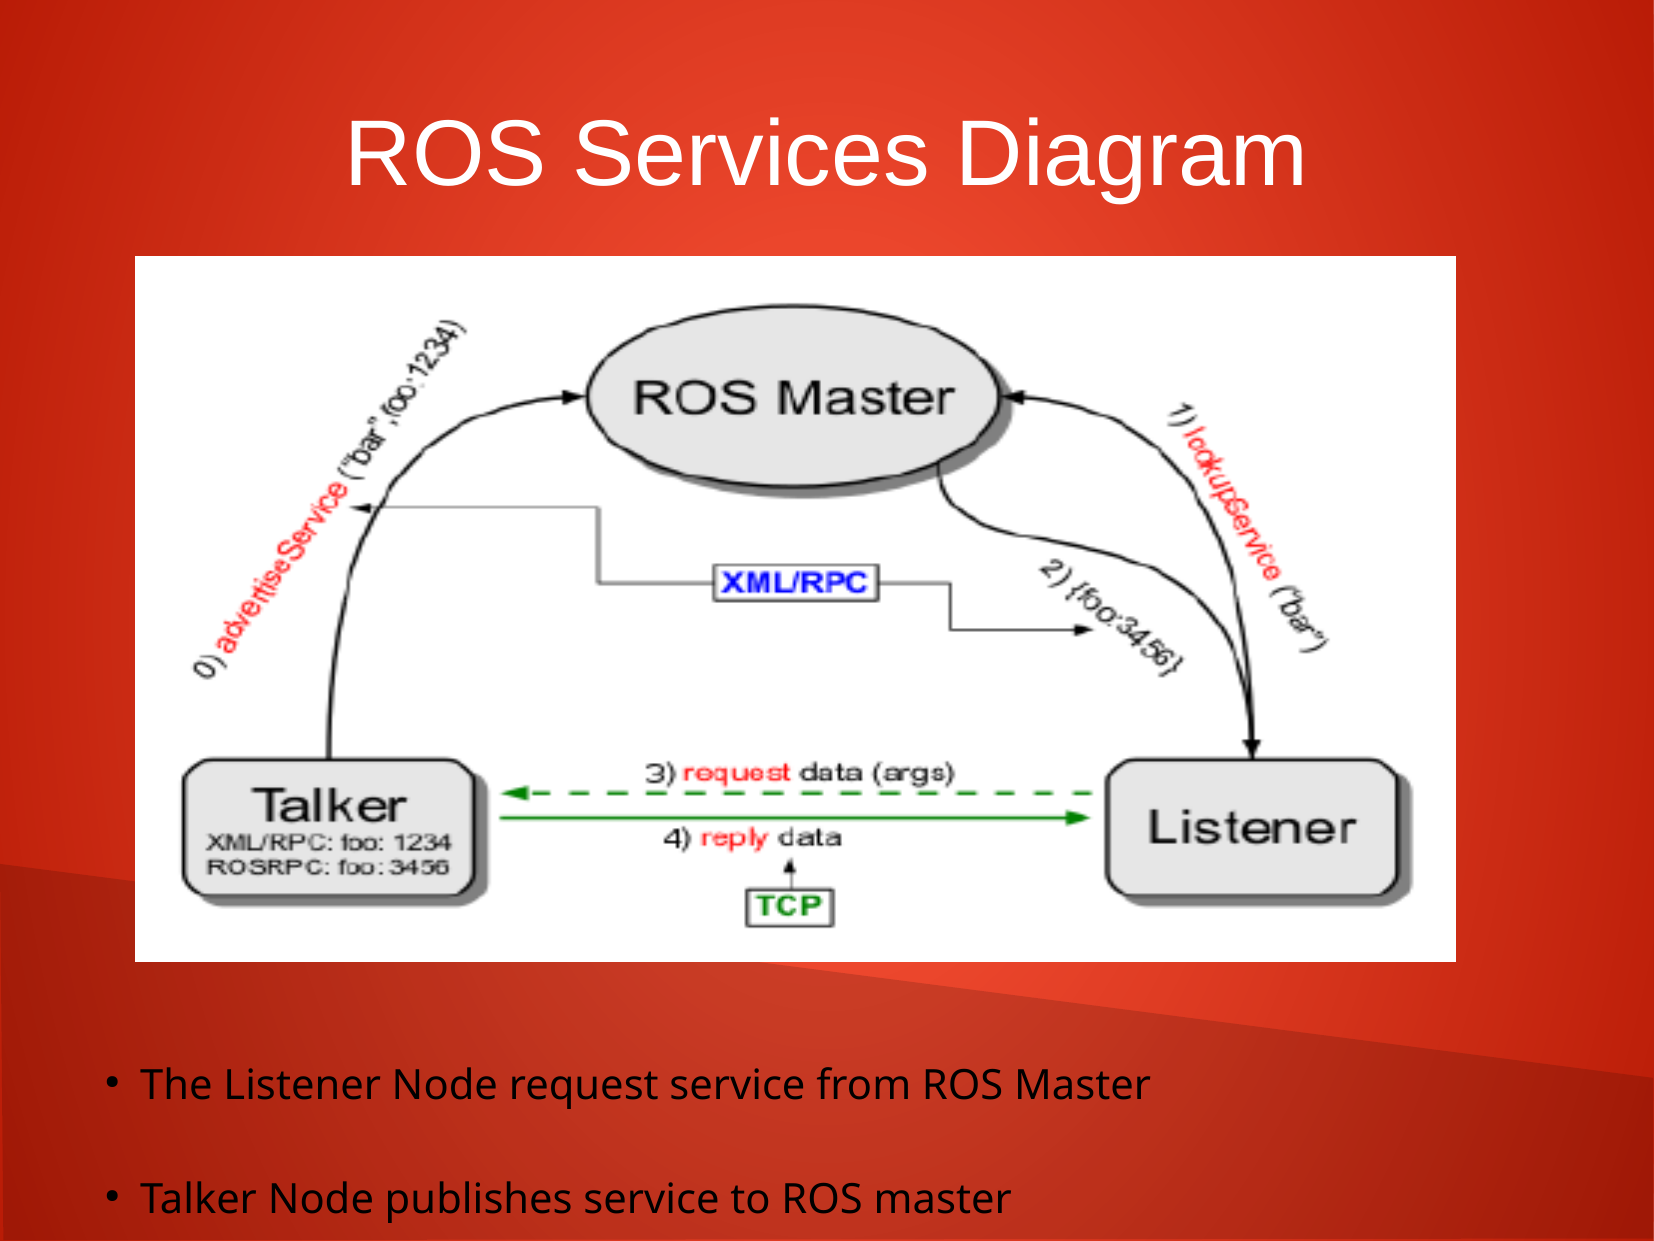

# ROS Services Diagram
The Listener Node request service from ROS Master
Talker Node publishes service to ROS master